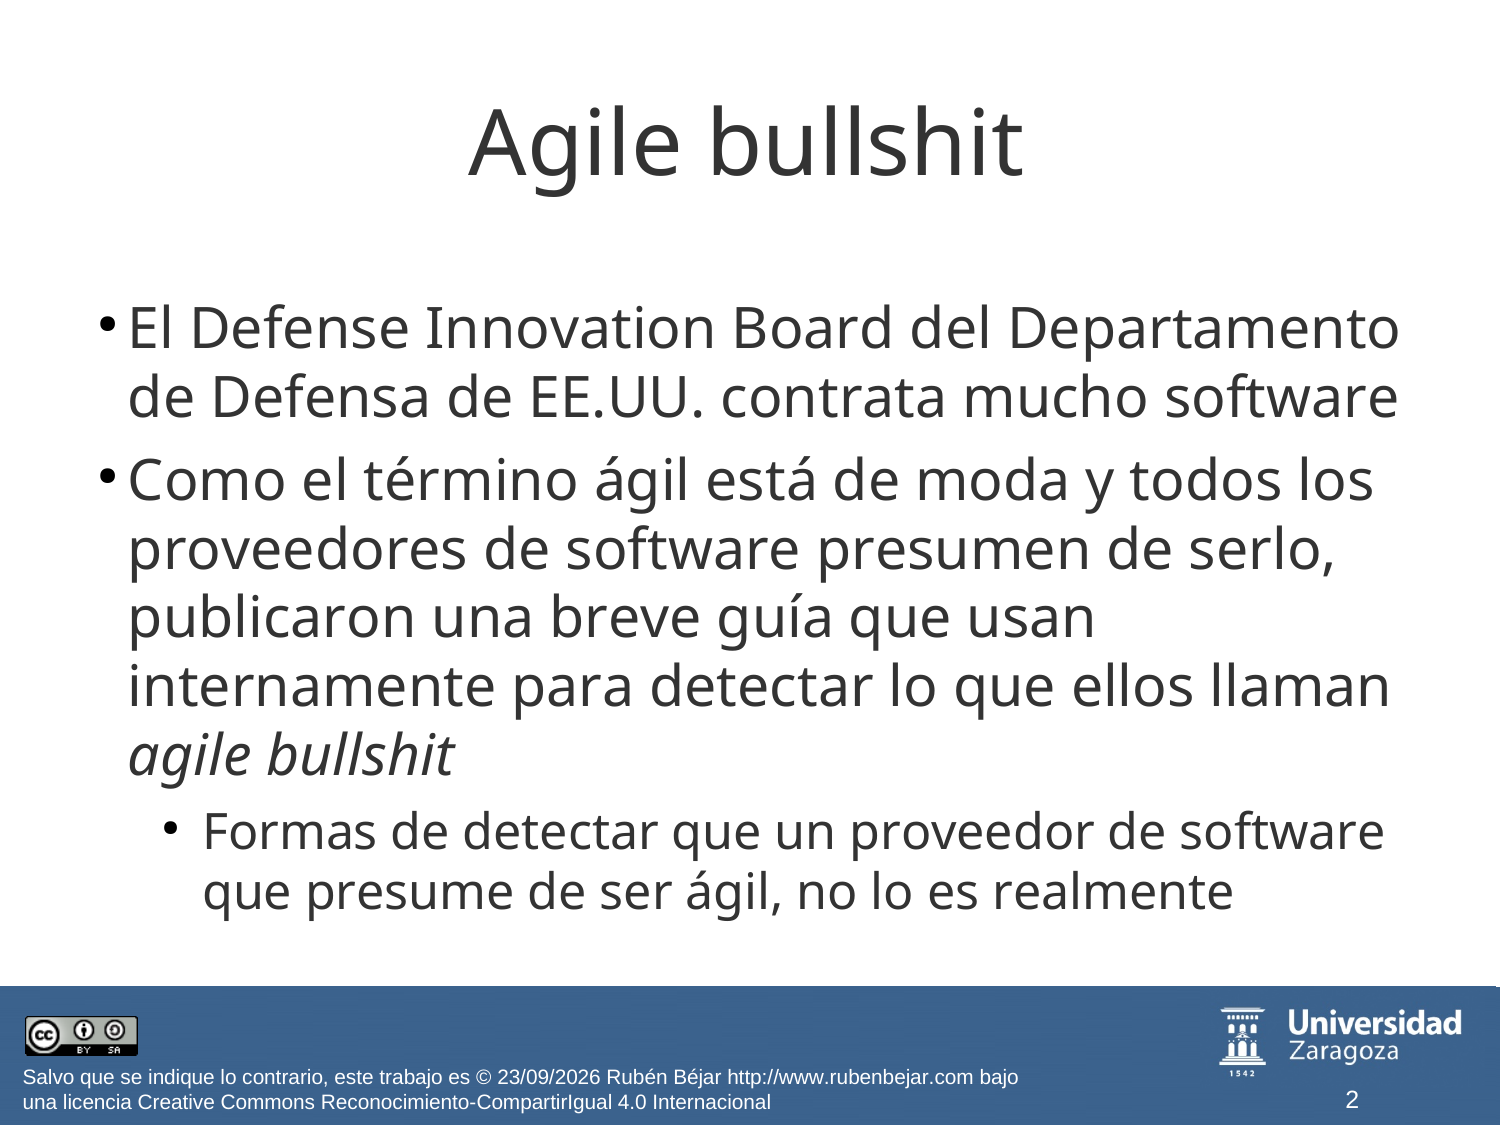

# Agile bullshit
El Defense Innovation Board del Departamento de Defensa de EE.UU. contrata mucho software
Como el término ágil está de moda y todos los proveedores de software presumen de serlo, publicaron una breve guía que usan internamente para detectar lo que ellos llaman agile bullshit
Formas de detectar que un proveedor de software que presume de ser ágil, no lo es realmente